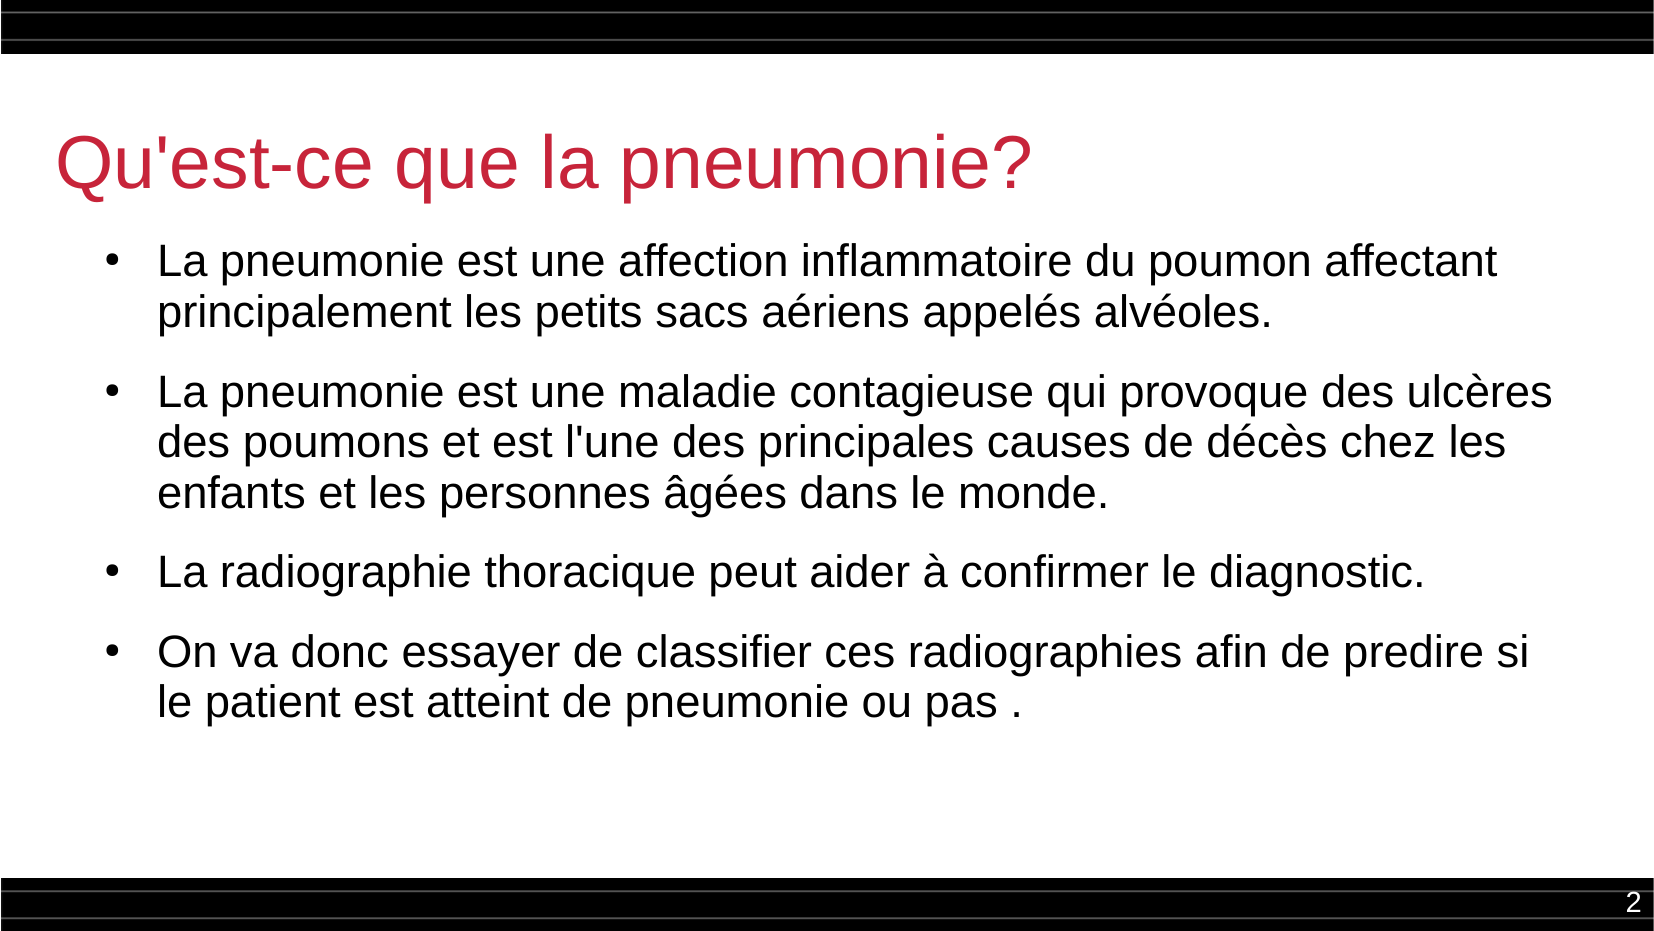

# Qu'est-ce que la pneumonie?
La pneumonie est une affection inflammatoire du poumon affectant principalement les petits sacs aériens appelés alvéoles.
La pneumonie est une maladie contagieuse qui provoque des ulcères des poumons et est l'une des principales causes de décès chez les enfants et les personnes âgées dans le monde.
La radiographie thoracique peut aider à confirmer le diagnostic.
On va donc essayer de classifier ces radiographies afin de predire si le patient est atteint de pneumonie ou pas .